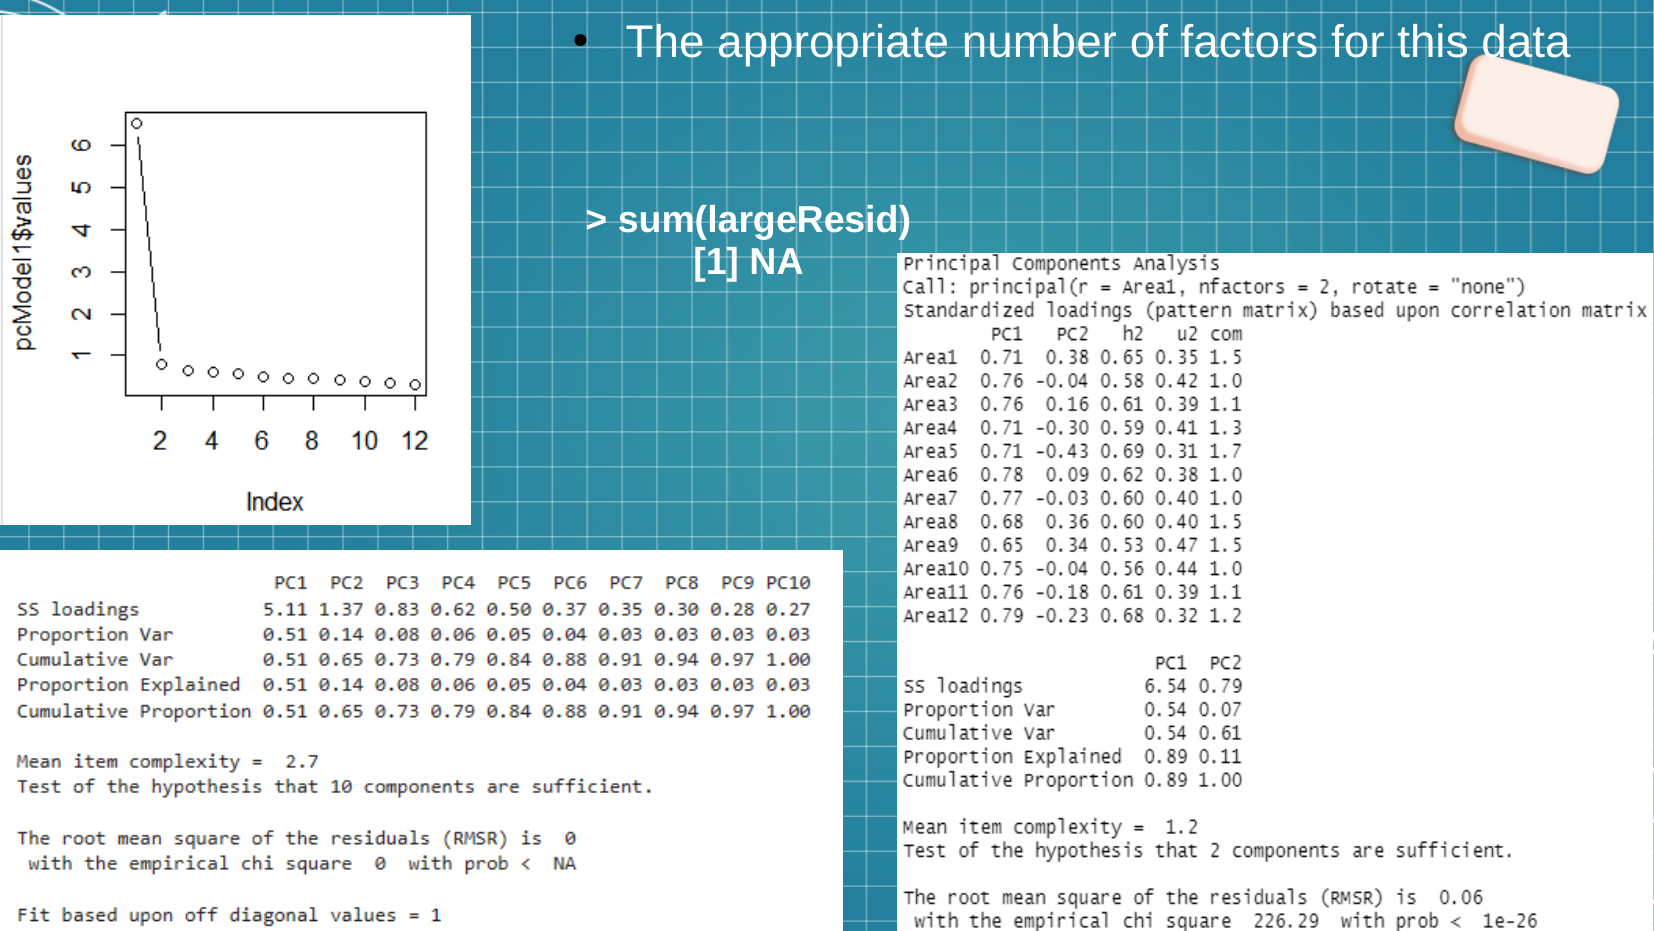

# The appropriate number of factors for this data .
> sum(largeResid)
[1] NA